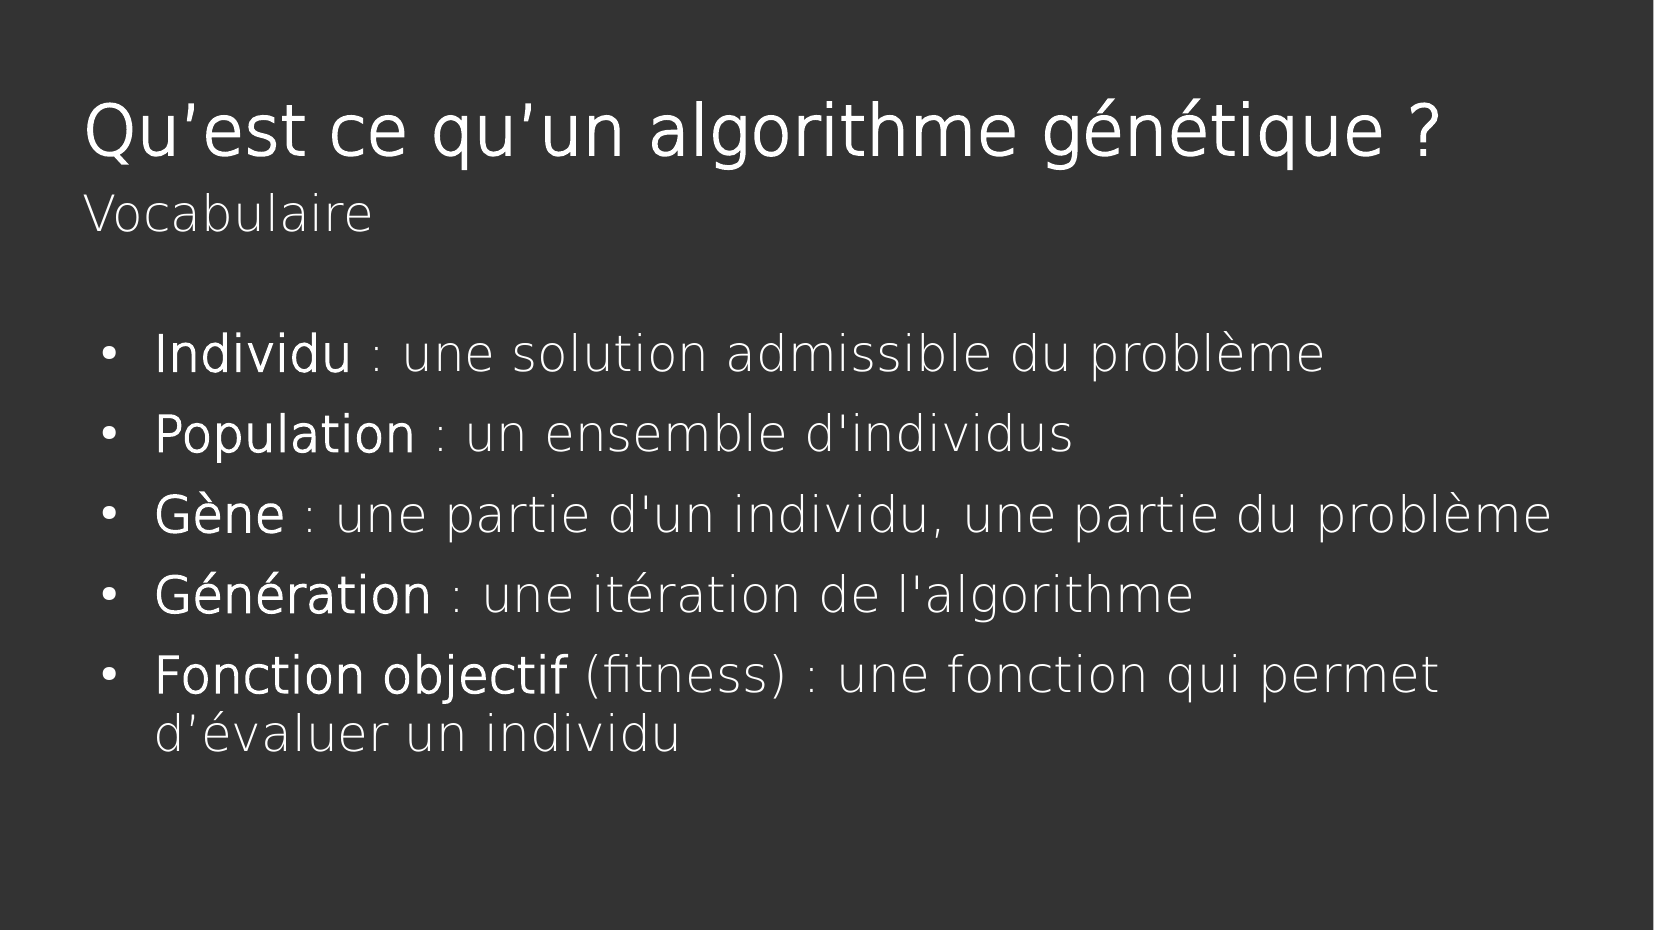

# Qu’est ce qu’un algorithme génétique ?
Vocabulaire
Individu : une solution admissible du problème
Population : un ensemble d'individus
Gène : une partie d'un individu, une partie du problème
Génération : une itération de l'algorithme
Fonction objectif (fitness) : une fonction qui permet d’évaluer un individu